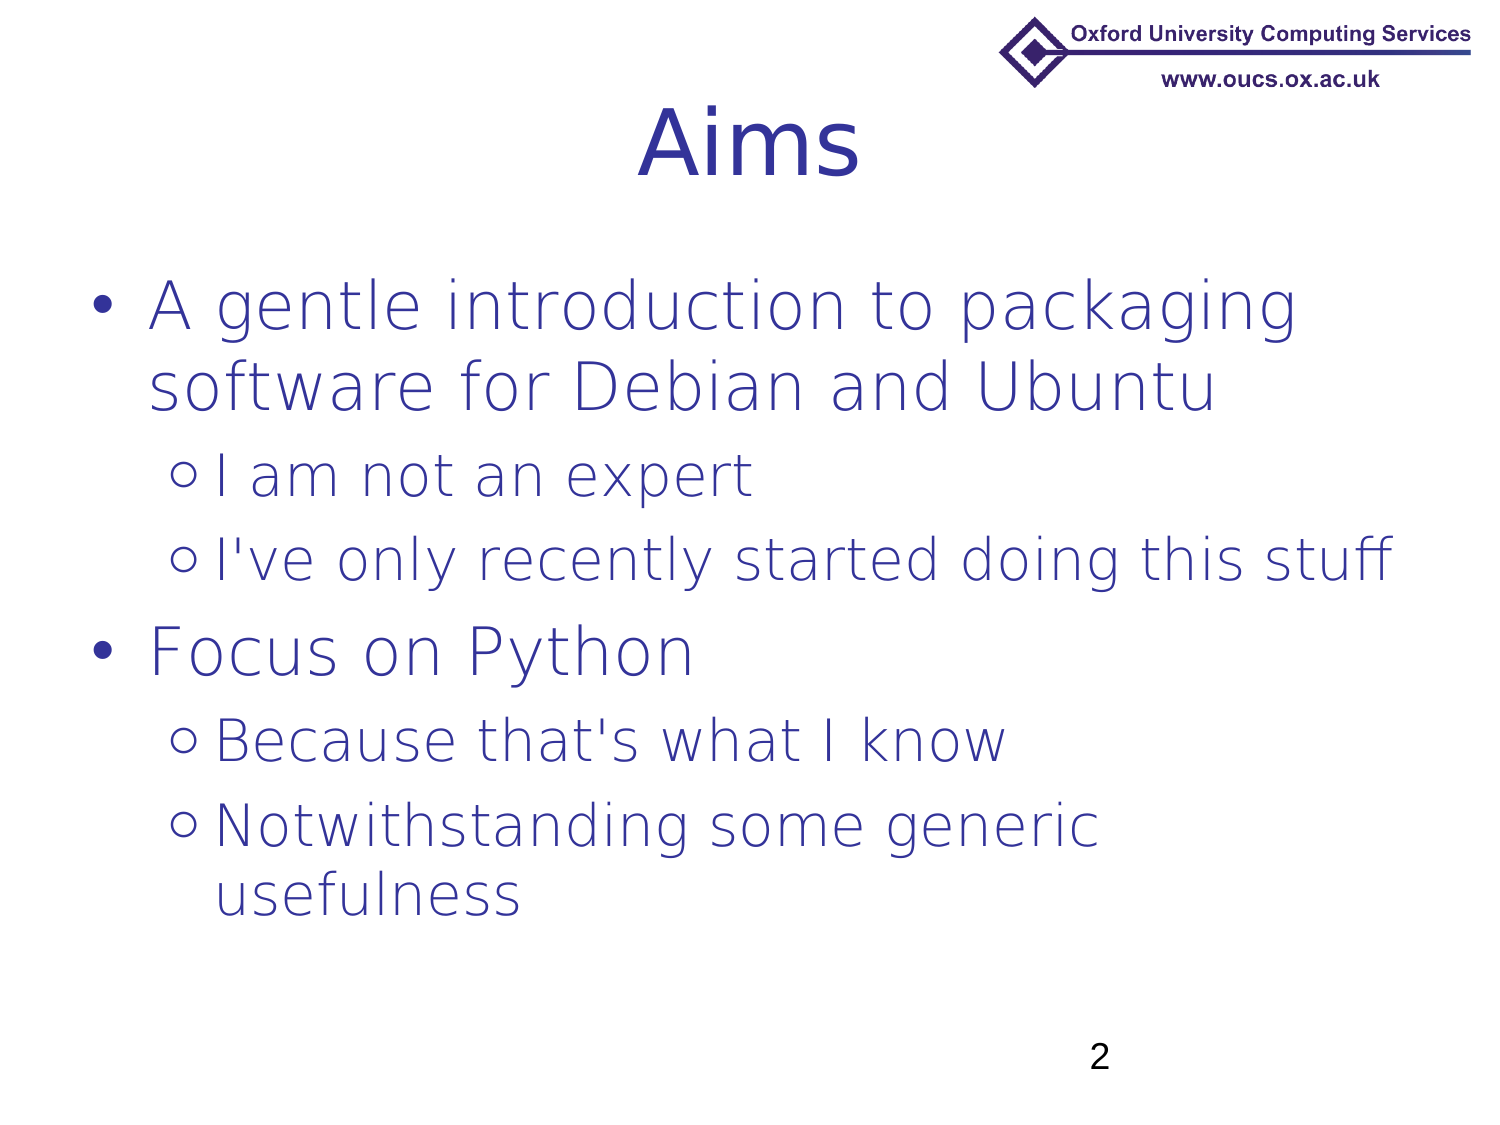

# Aims
A gentle introduction to packaging software for Debian and Ubuntu
I am not an expert
I've only recently started doing this stuff
Focus on Python
Because that's what I know
Notwithstanding some generic usefulness
2